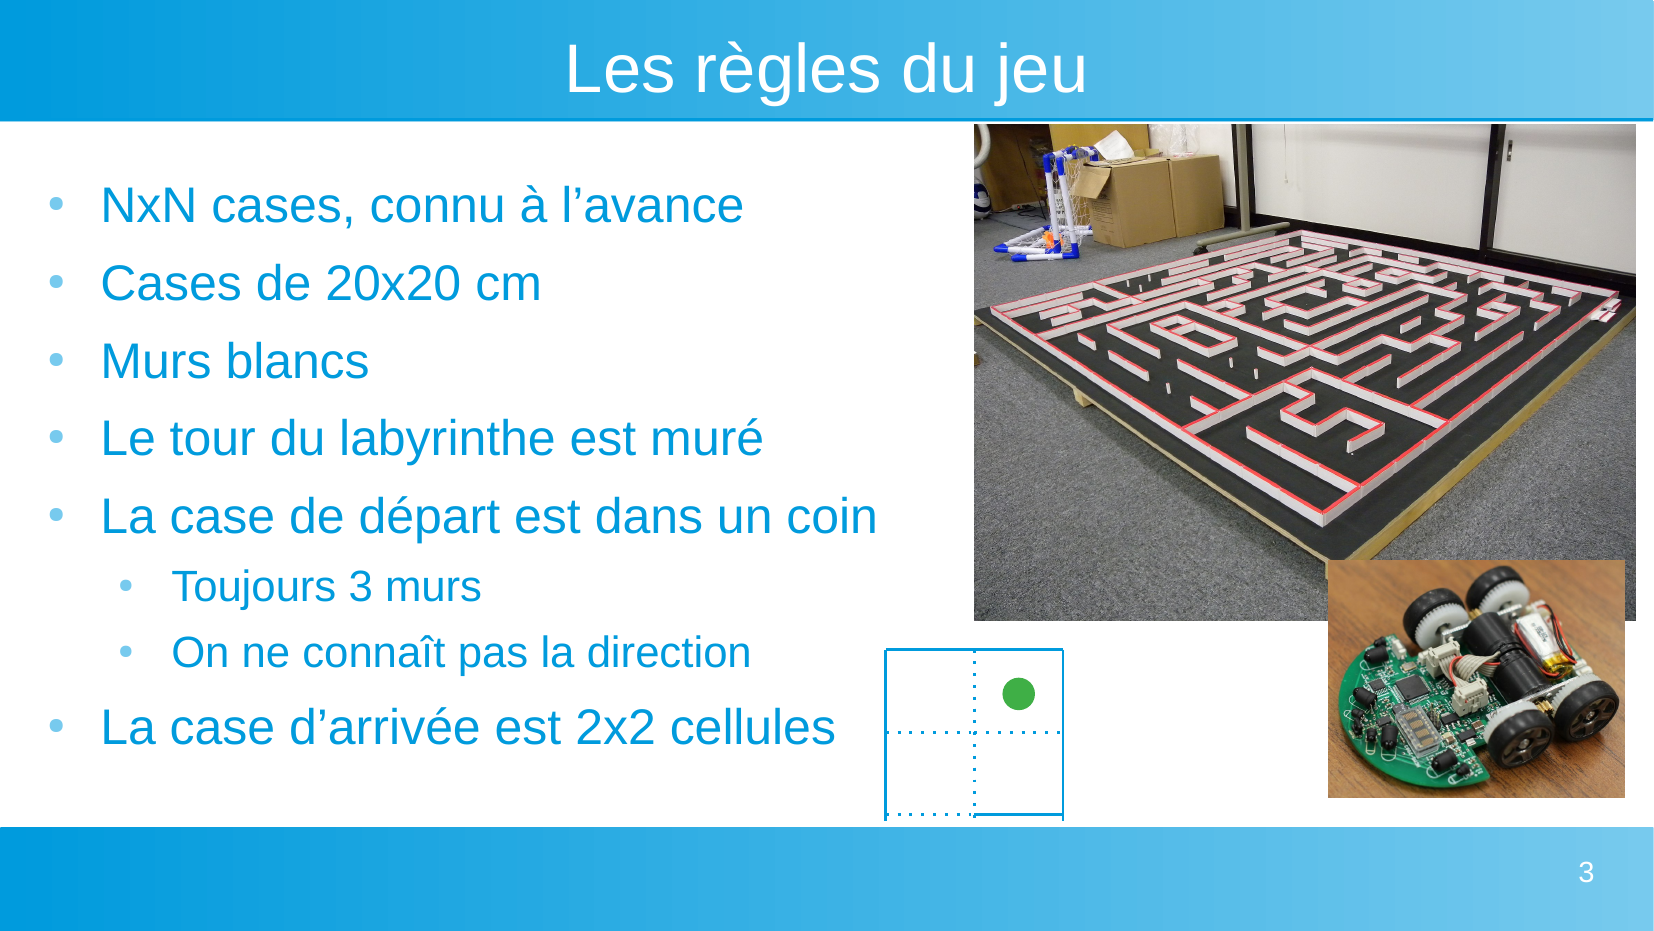

# Les règles du jeu
NxN cases, connu à l’avance
Cases de 20x20 cm
Murs blancs
Le tour du labyrinthe est muré
La case de départ est dans un coin
Toujours 3 murs
On ne connaît pas la direction
La case d’arrivée est 2x2 cellules
3